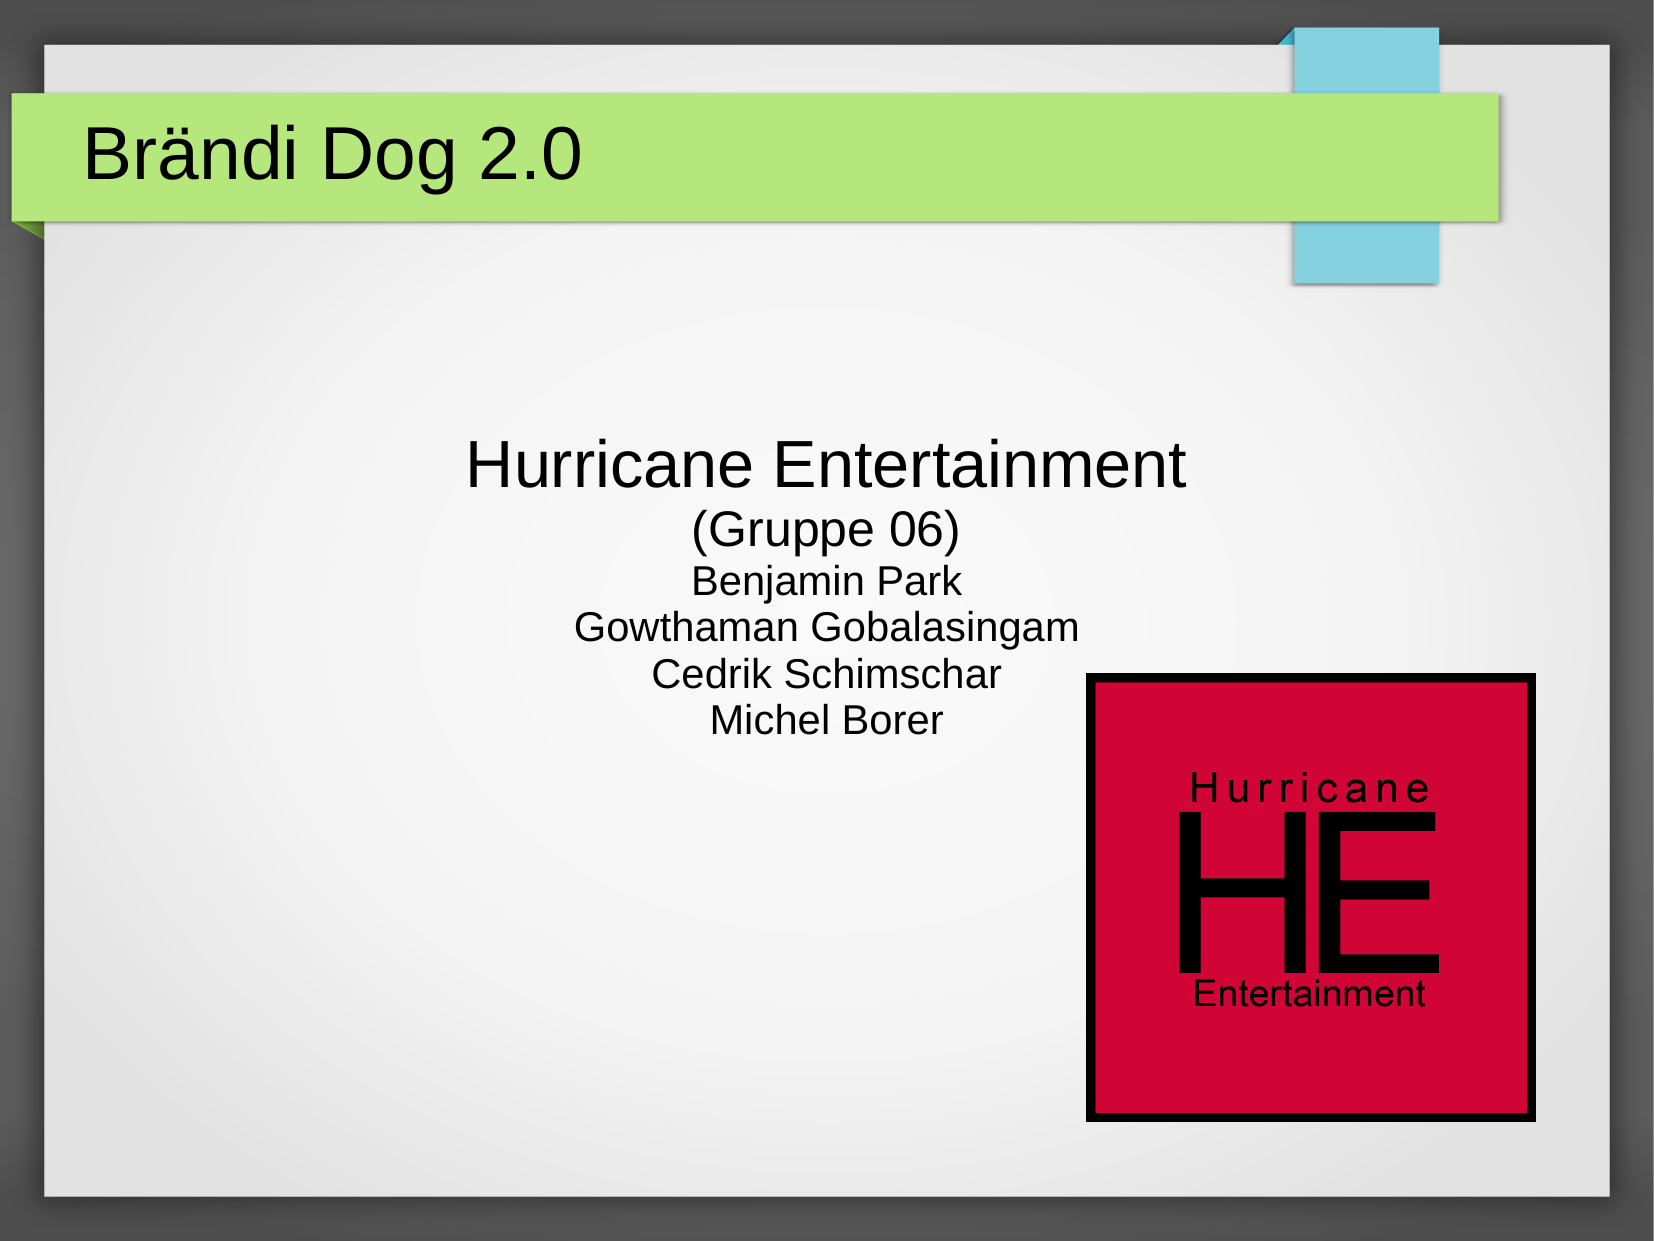

# Brändi Dog 2.0
Hurricane Entertainment
(Gruppe 06)
Benjamin Park
Gowthaman Gobalasingam
Cedrik Schimschar
Michel Borer